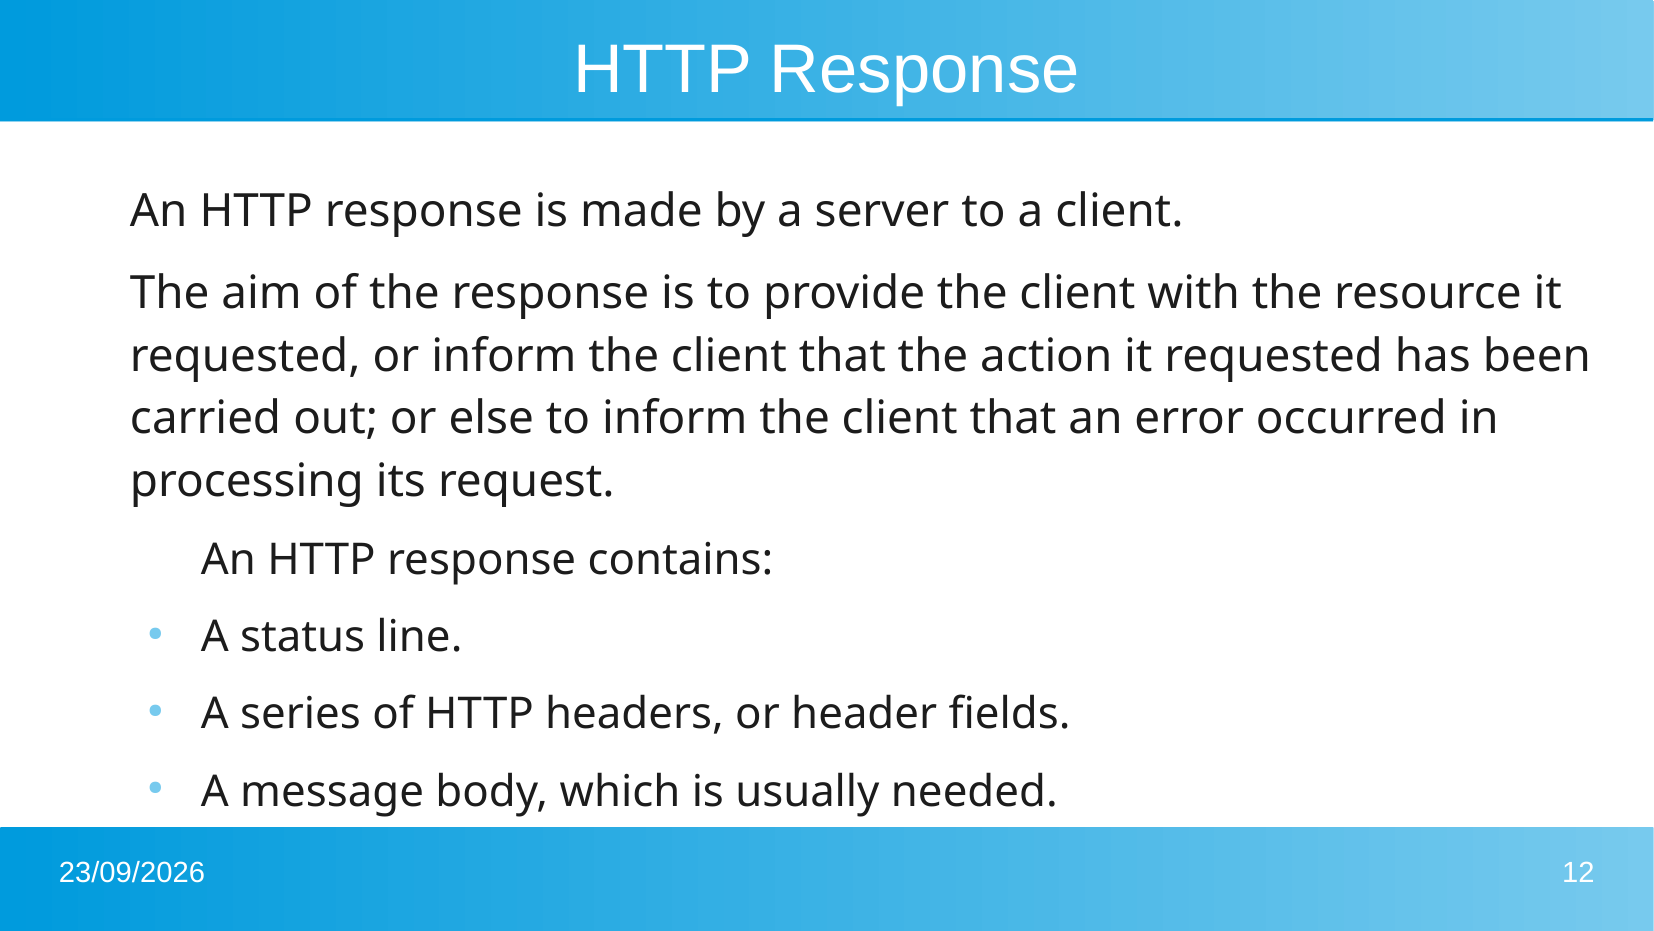

# HTTP Response
An HTTP response is made by a server to a client.
The aim of the response is to provide the client with the resource it requested, or inform the client that the action it requested has been carried out; or else to inform the client that an error occurred in processing its request.
An HTTP response contains:
A status line.
A series of HTTP headers, or header fields.
A message body, which is usually needed.
12